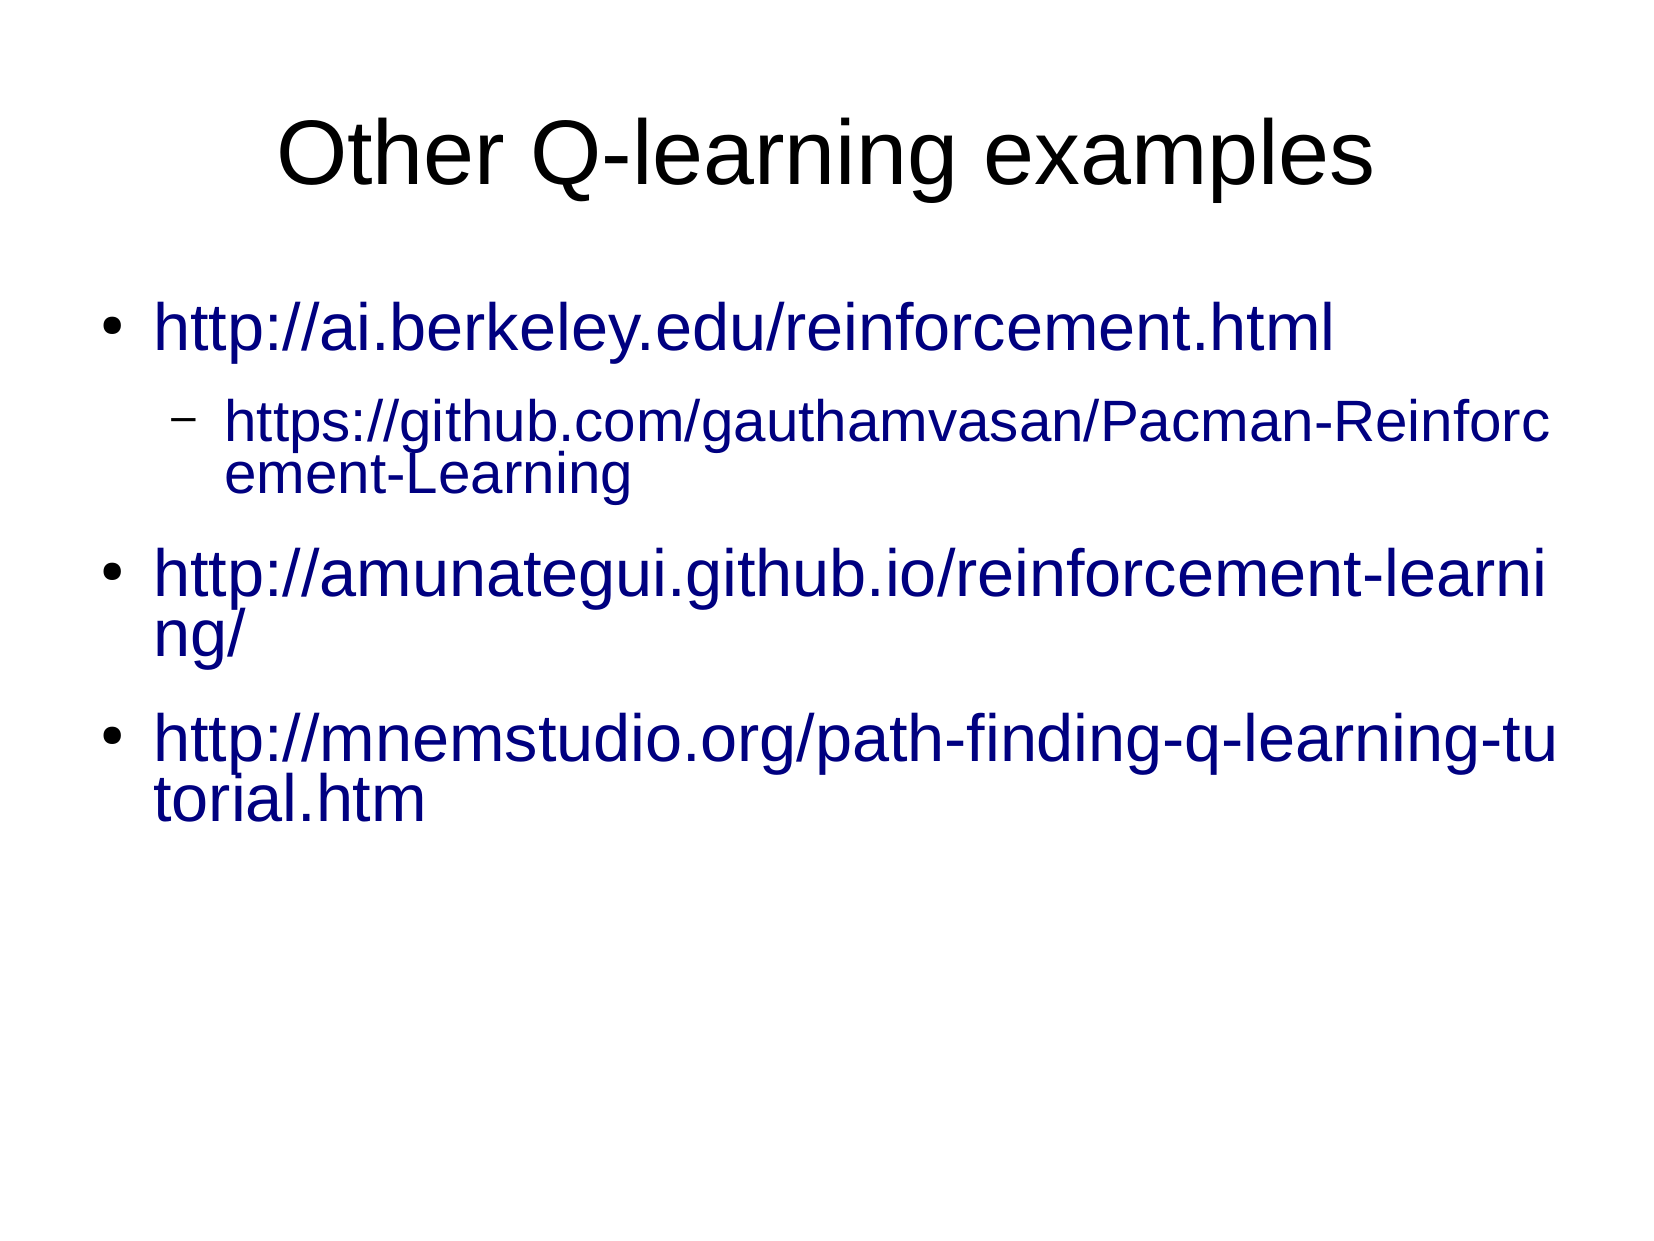

# Other Q-learning examples
http://ai.berkeley.edu/reinforcement.html
https://github.com/gauthamvasan/Pacman-Reinforcement-Learning
http://amunategui.github.io/reinforcement-learning/
http://mnemstudio.org/path-finding-q-learning-tutorial.htm